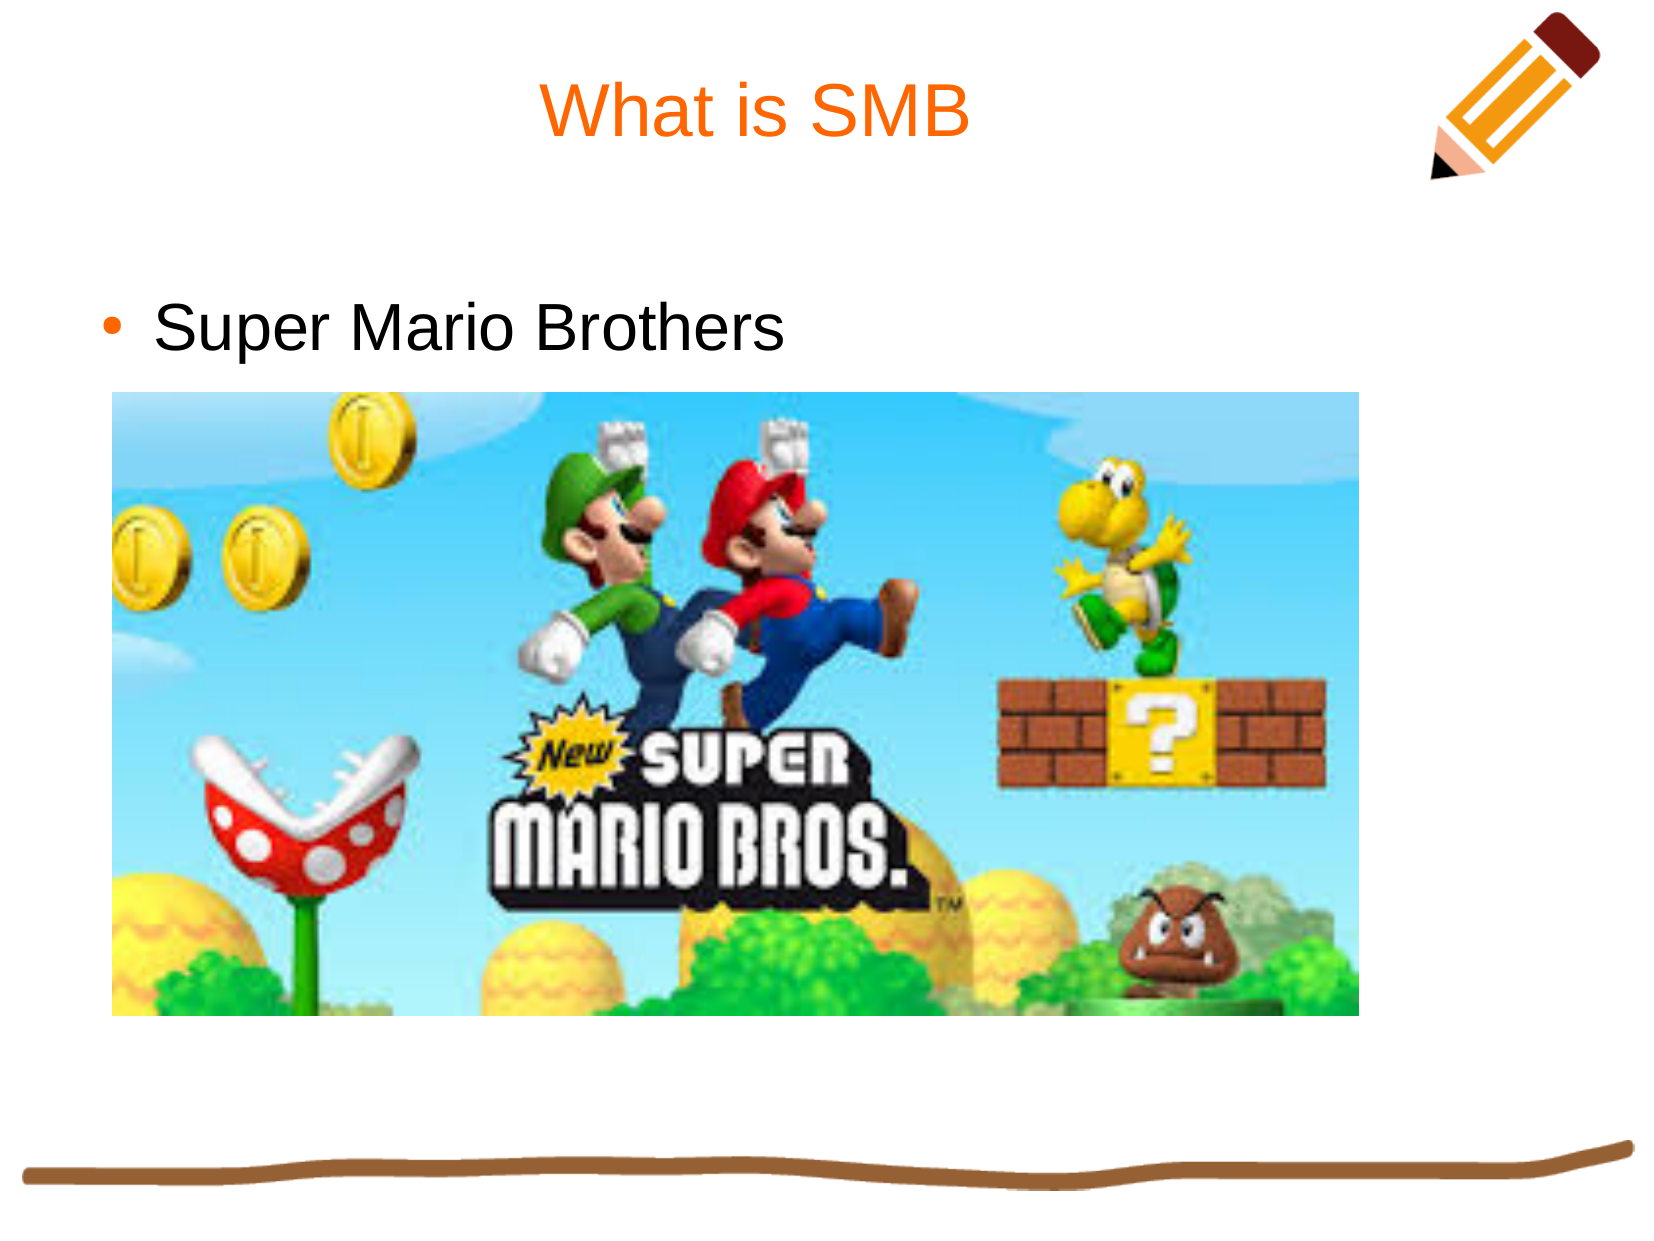

# What is SMB
Super Mario Brothers